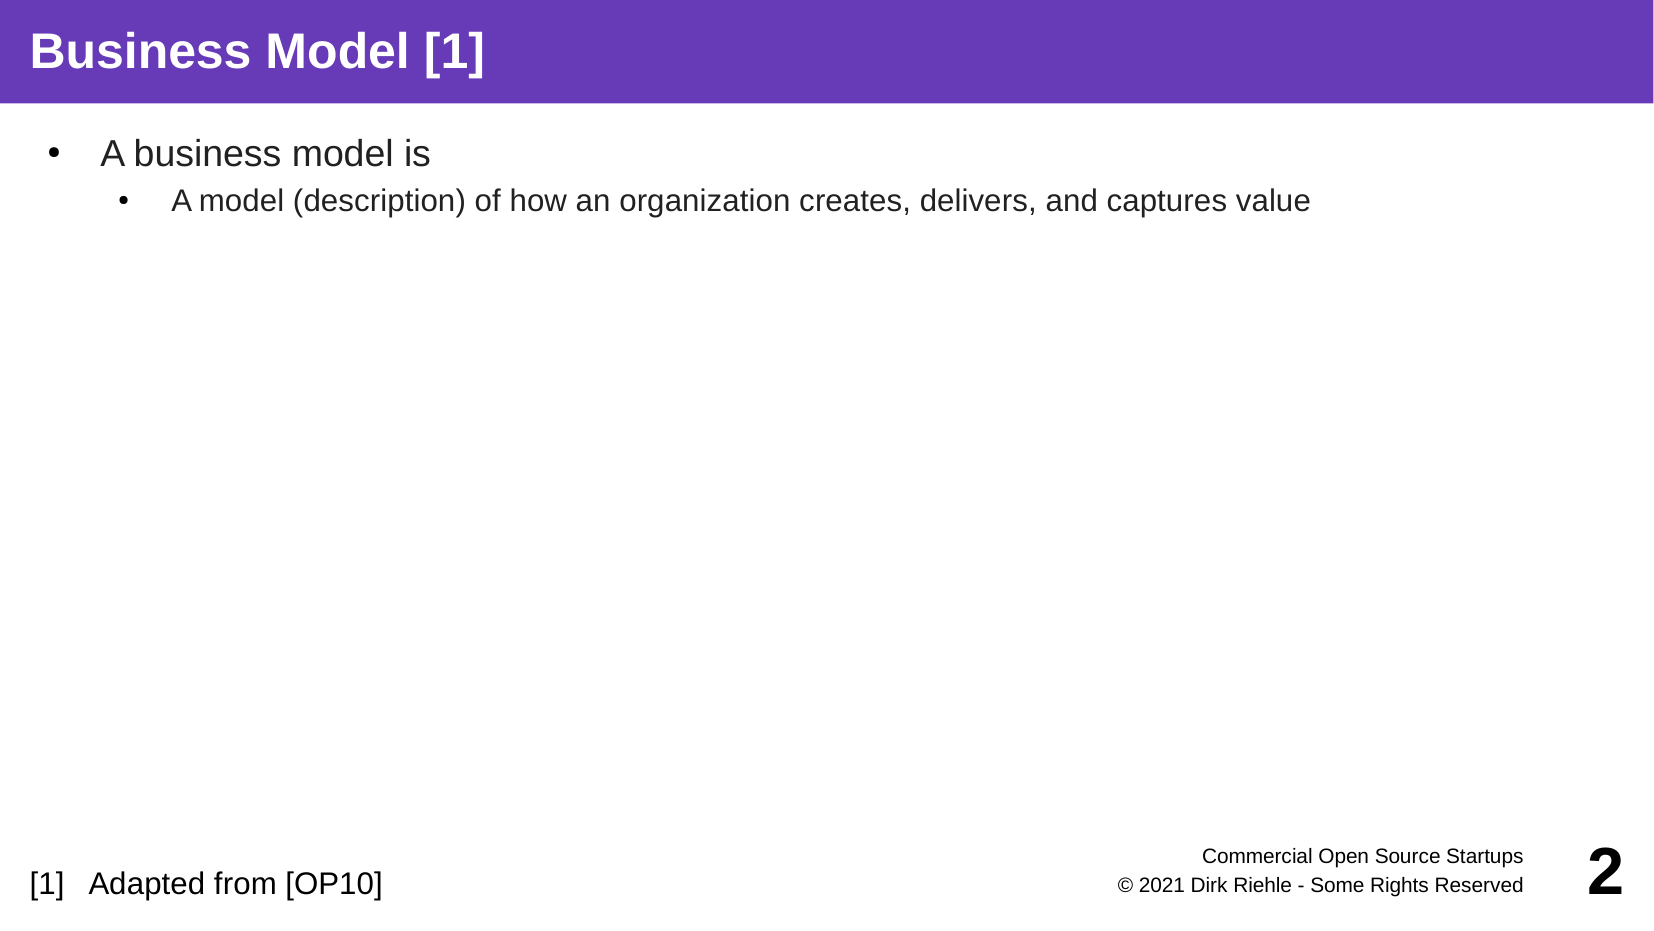

# Business Model [1]
A business model is
A model (description) of how an organization creates, delivers, and captures value
[1]	Adapted from [OP10]
Commercial Open Source Startups
2
© 2021 Dirk Riehle - Some Rights Reserved